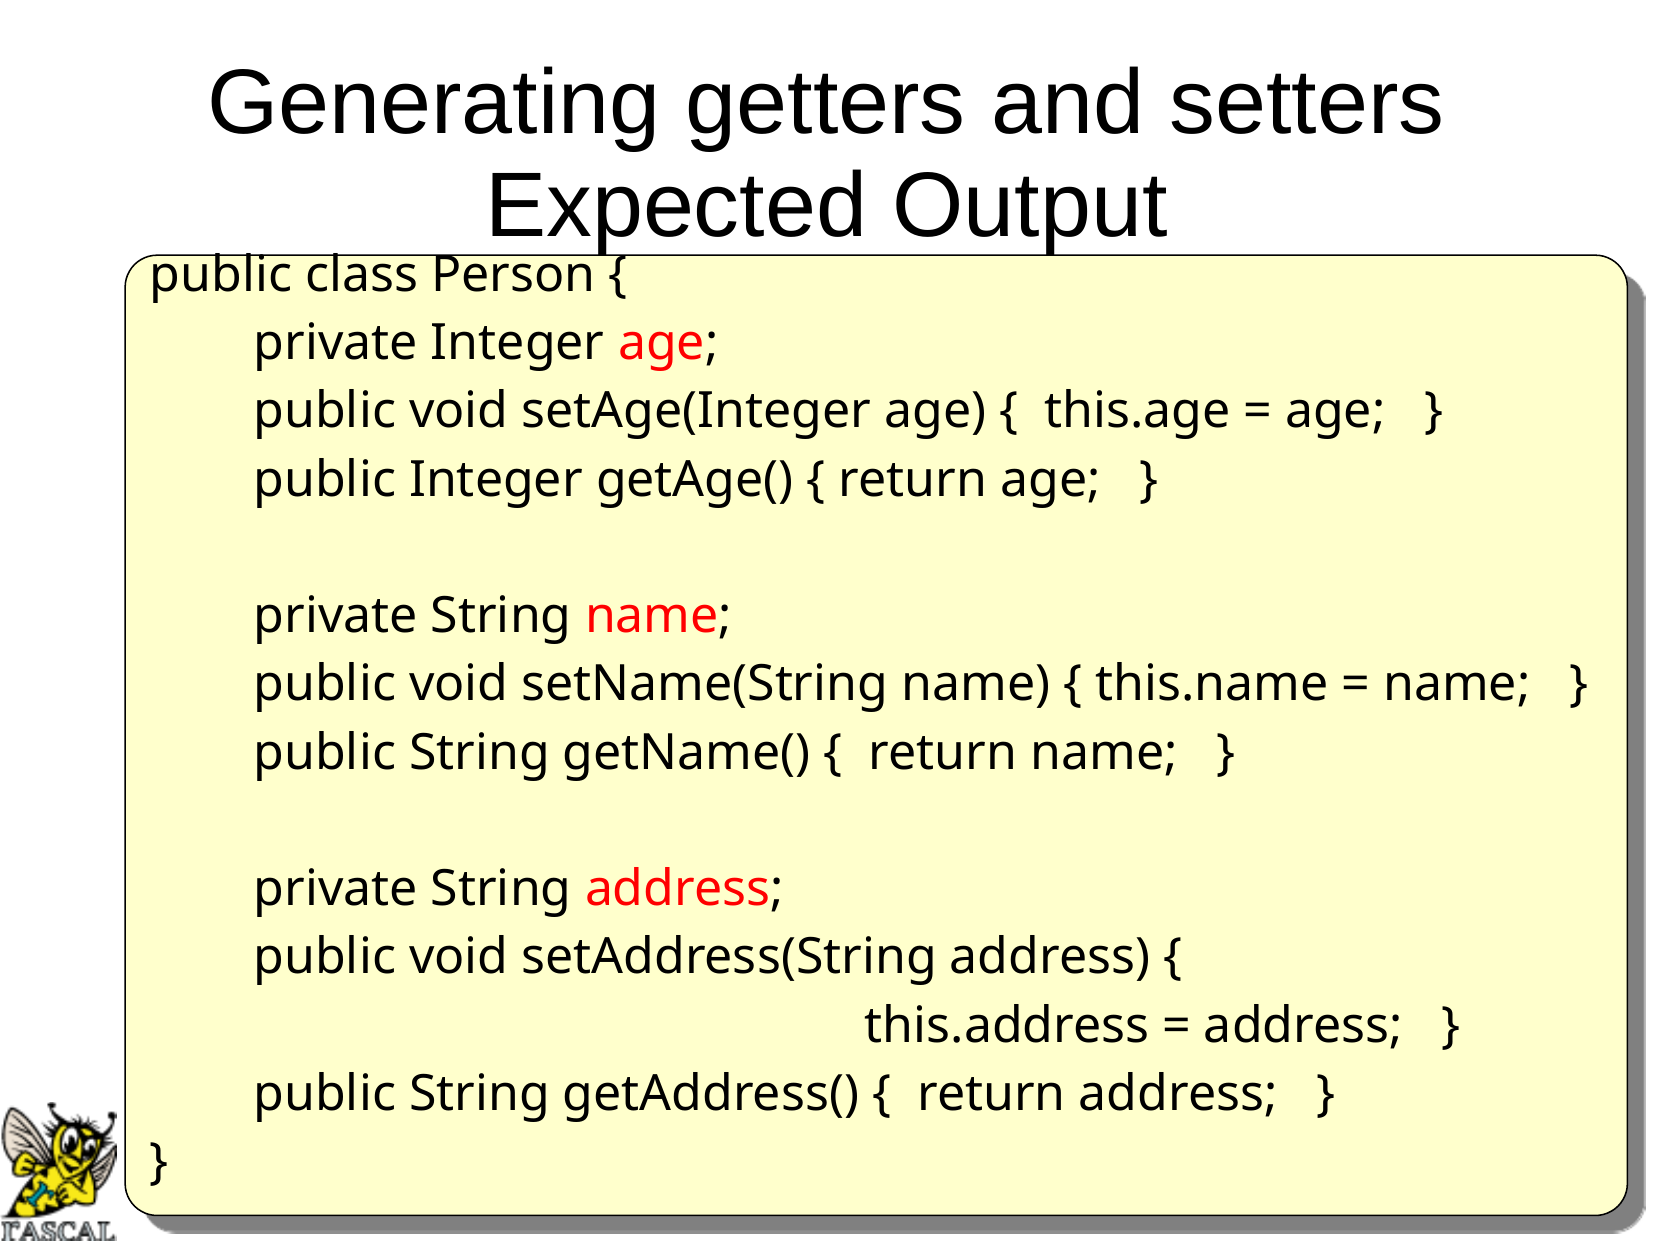

# Generating getters and setters Expected Output
public class Person {
 private Integer age;
 public void setAge(Integer age) { this.age = age; }
 public Integer getAge() { return age; }
 private String name;
 public void setName(String name) { this.name = name; }
 public String getName() { return name; }
 private String address;
 public void setAddress(String address) {
 this.address = address; }
 public String getAddress() { return address; }
}
34